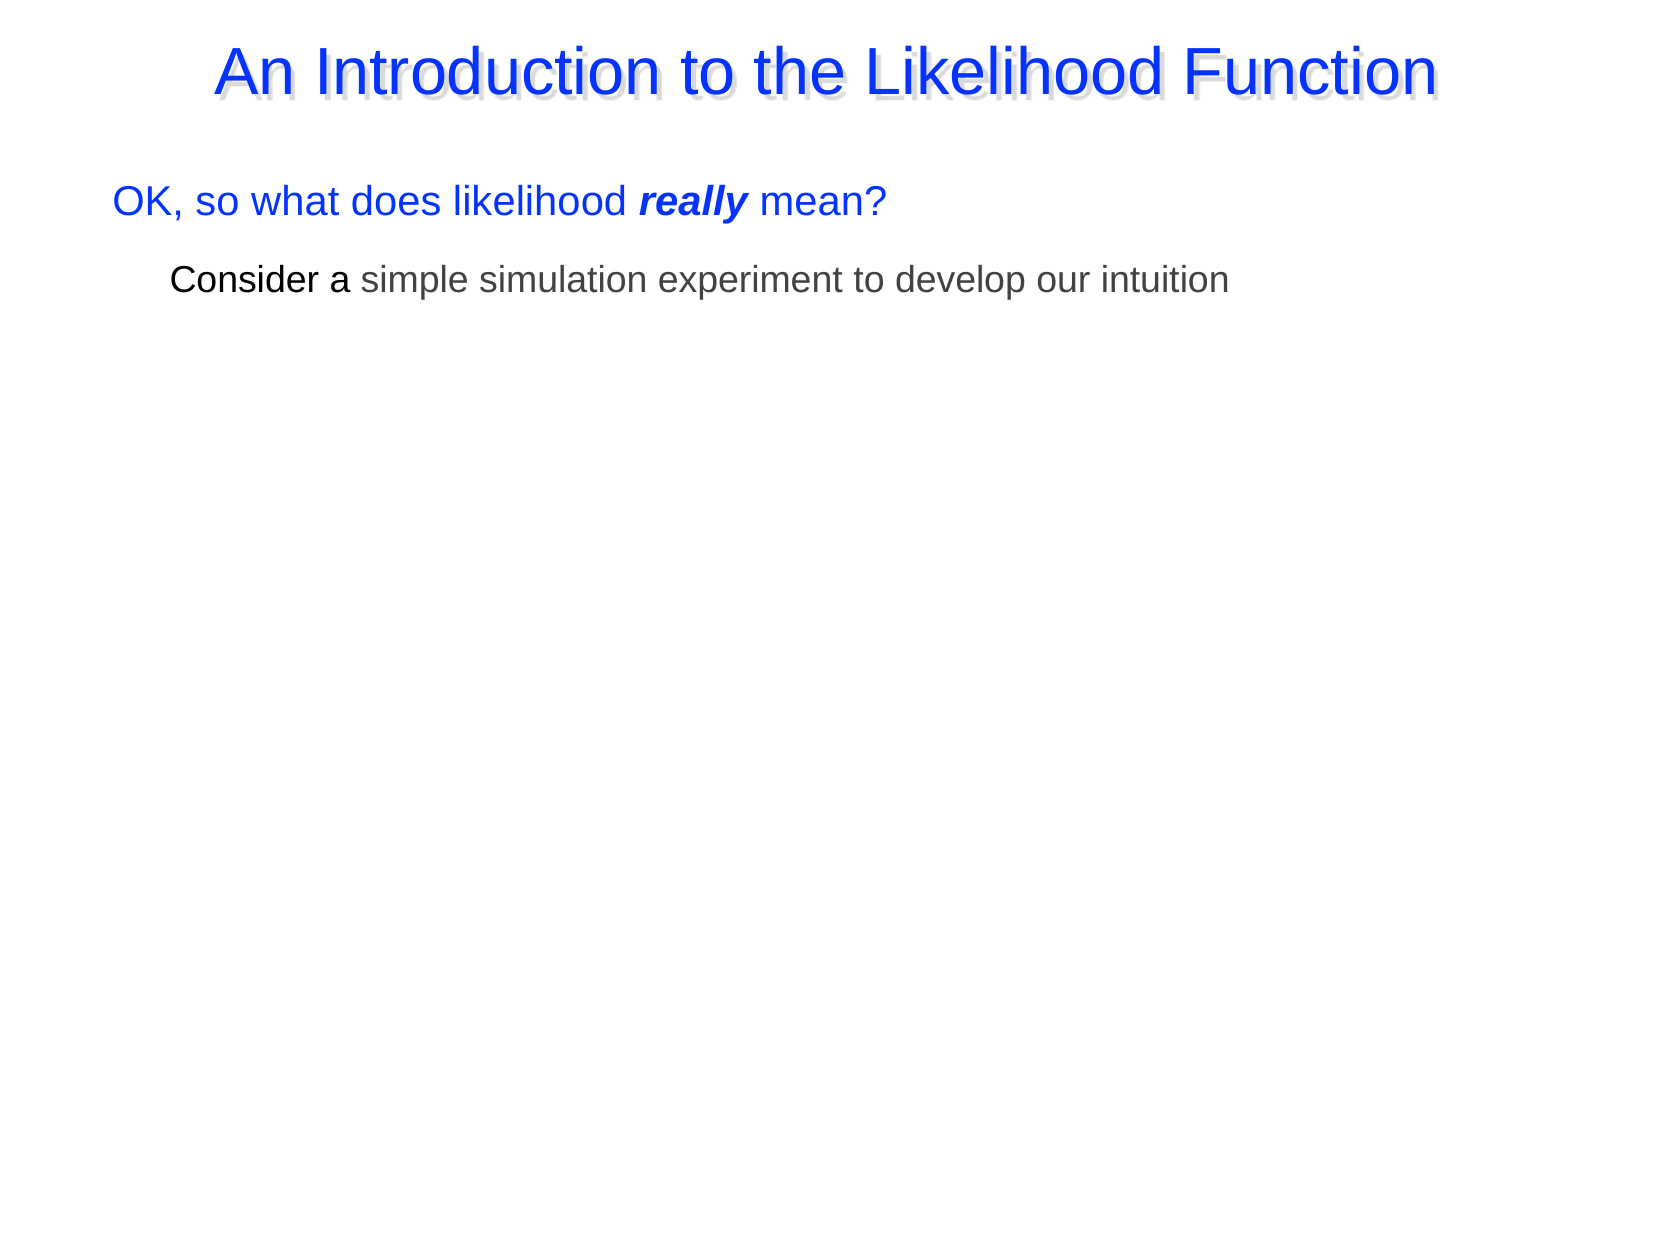

An Introduction to the Likelihood Function
OK, so what does likelihood really mean?
Consider a simple simulation experiment to develop our intuition